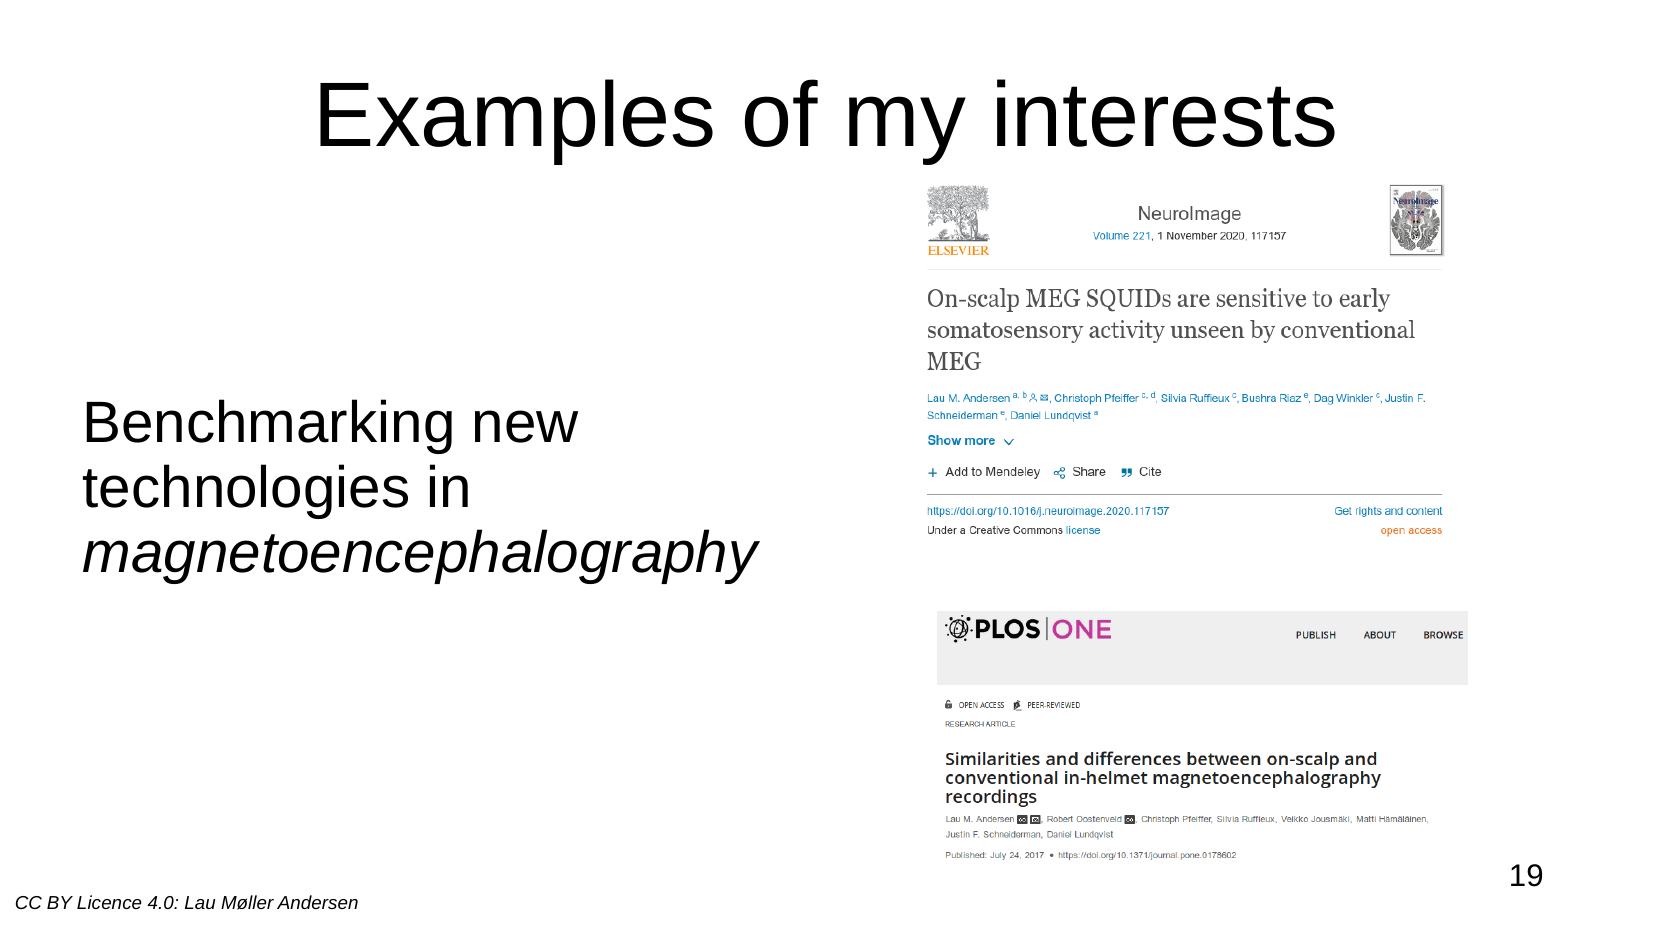

# Examples of my interests
Benchmarking new technologies in magnetoencephalography
CC BY Licence 4.0: Lau Møller Andersen